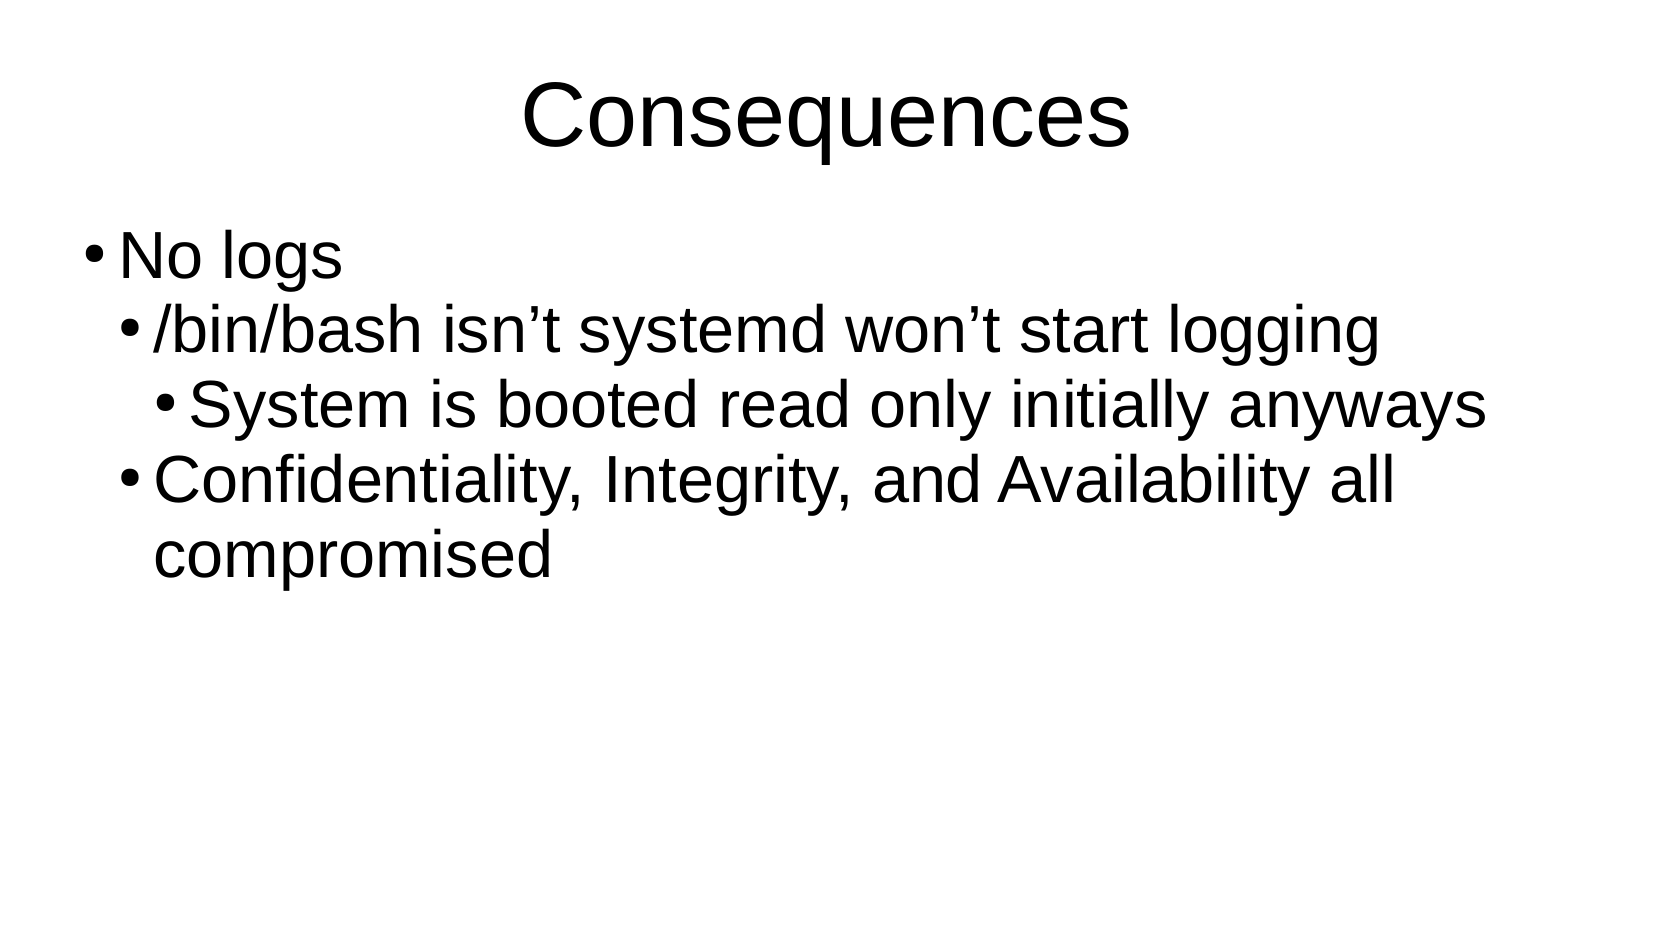

# Consequences
No logs
/bin/bash isn’t systemd won’t start logging
System is booted read only initially anyways
Confidentiality, Integrity, and Availability all compromised